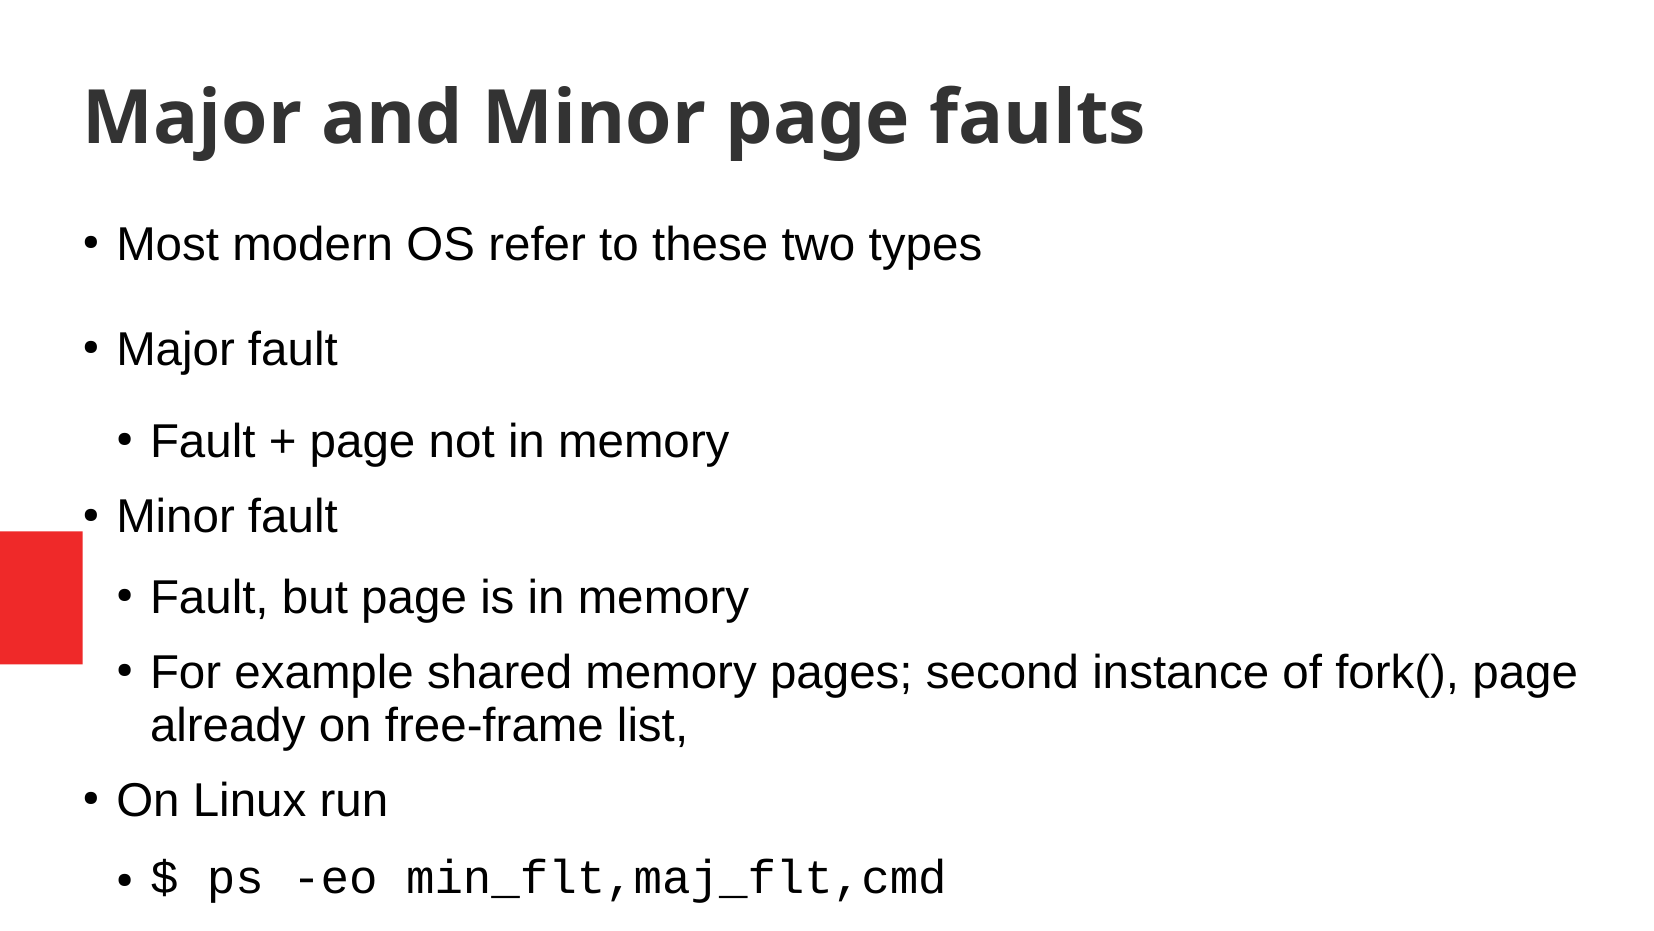

# Major and Minor page faults
Most modern OS refer to these two types
Major fault
Fault + page not in memory
Minor fault
Fault, but page is in memory
For example shared memory pages; second instance of fork(), page already on free-frame list,
On Linux run
$ ps -eo min_flt,maj_flt,cmd